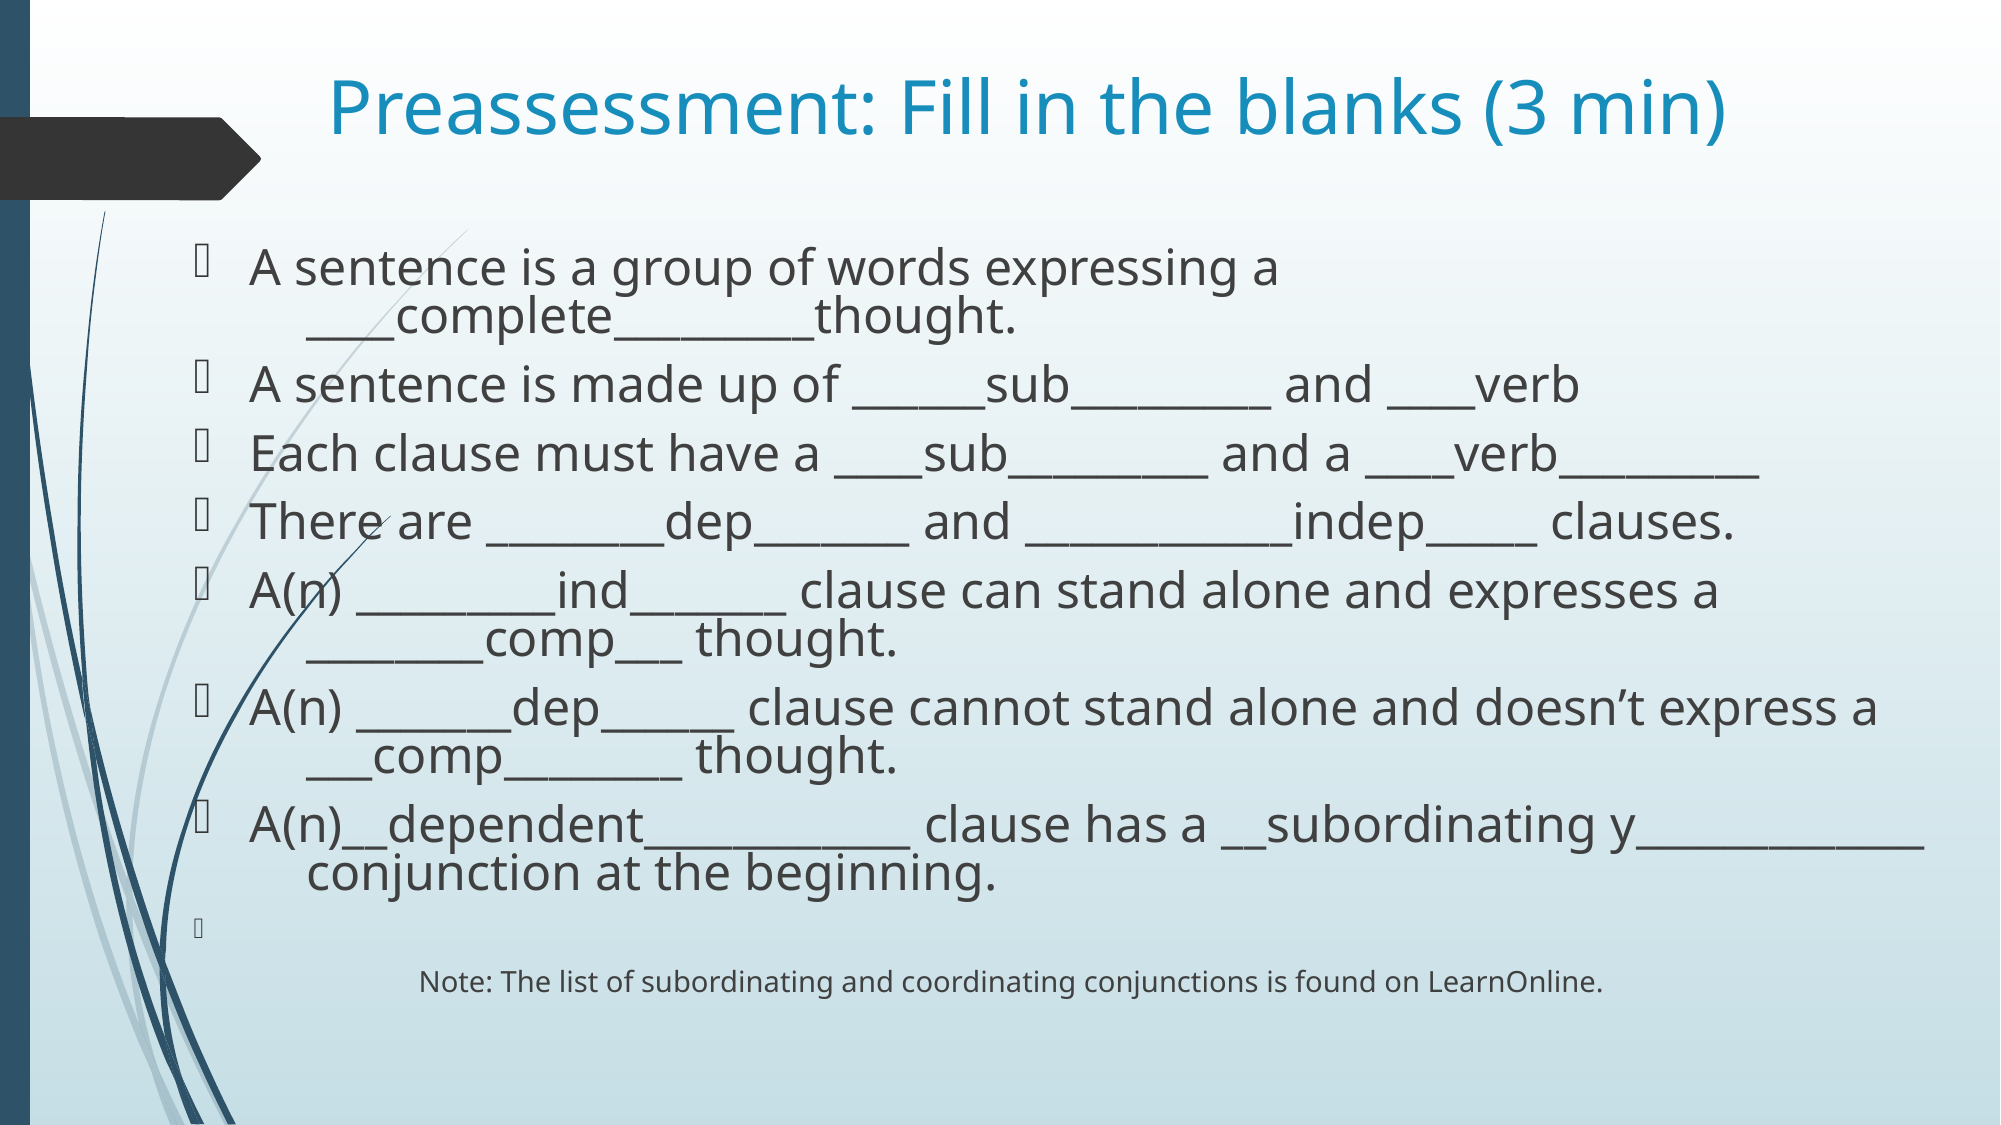

# Preassessment: Fill in the blanks (3 min)
A sentence is a group of words expressing a ____complete_________thought.
A sentence is made up of ______sub_________ and ____verb
Each clause must have a ____sub_________ and a ____verb_________
There are ________dep_______ and ____________indep_____ clauses.
A(n) _________ind_______ clause can stand alone and expresses a ________comp___ thought.
A(n) _______dep______ clause cannot stand alone and doesn’t express a ___comp________ thought.
A(n)__dependent____________ clause has a __subordinating y_____________ conjunction at the beginning.
			Note: The list of subordinating and coordinating conjunctions is found on LearnOnline.